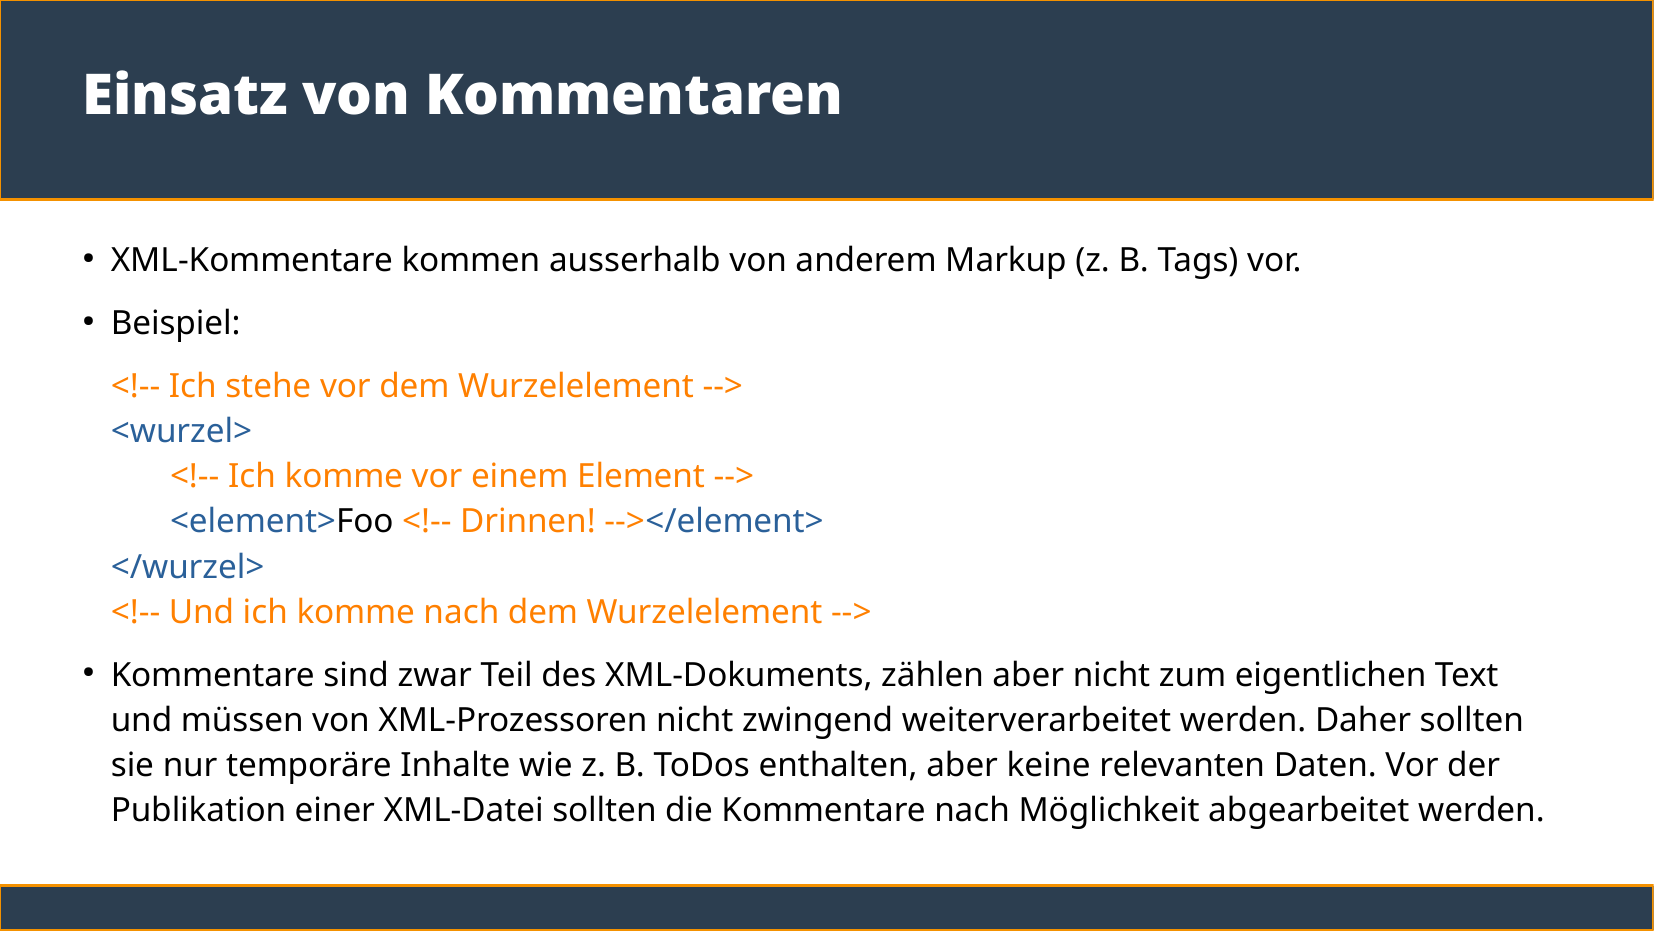

# Einsatz von Kommentaren
XML-Kommentare kommen ausserhalb von anderem Markup (z. B. Tags) vor.
Beispiel:
<!-- Ich stehe vor dem Wurzelelement -->
<wurzel>
	<!-- Ich komme vor einem Element -->
	<element>Foo <!-- Drinnen! --></element>
</wurzel>
<!-- Und ich komme nach dem Wurzelelement -->
Kommentare sind zwar Teil des XML-Dokuments, zählen aber nicht zum eigentlichen Text und müssen von XML-Prozessoren nicht zwingend weiterverarbeitet werden. Daher sollten sie nur temporäre Inhalte wie z. B. ToDos enthalten, aber keine relevanten Daten. Vor der Publikation einer XML-Datei sollten die Kommentare nach Möglichkeit abgearbeitet werden.